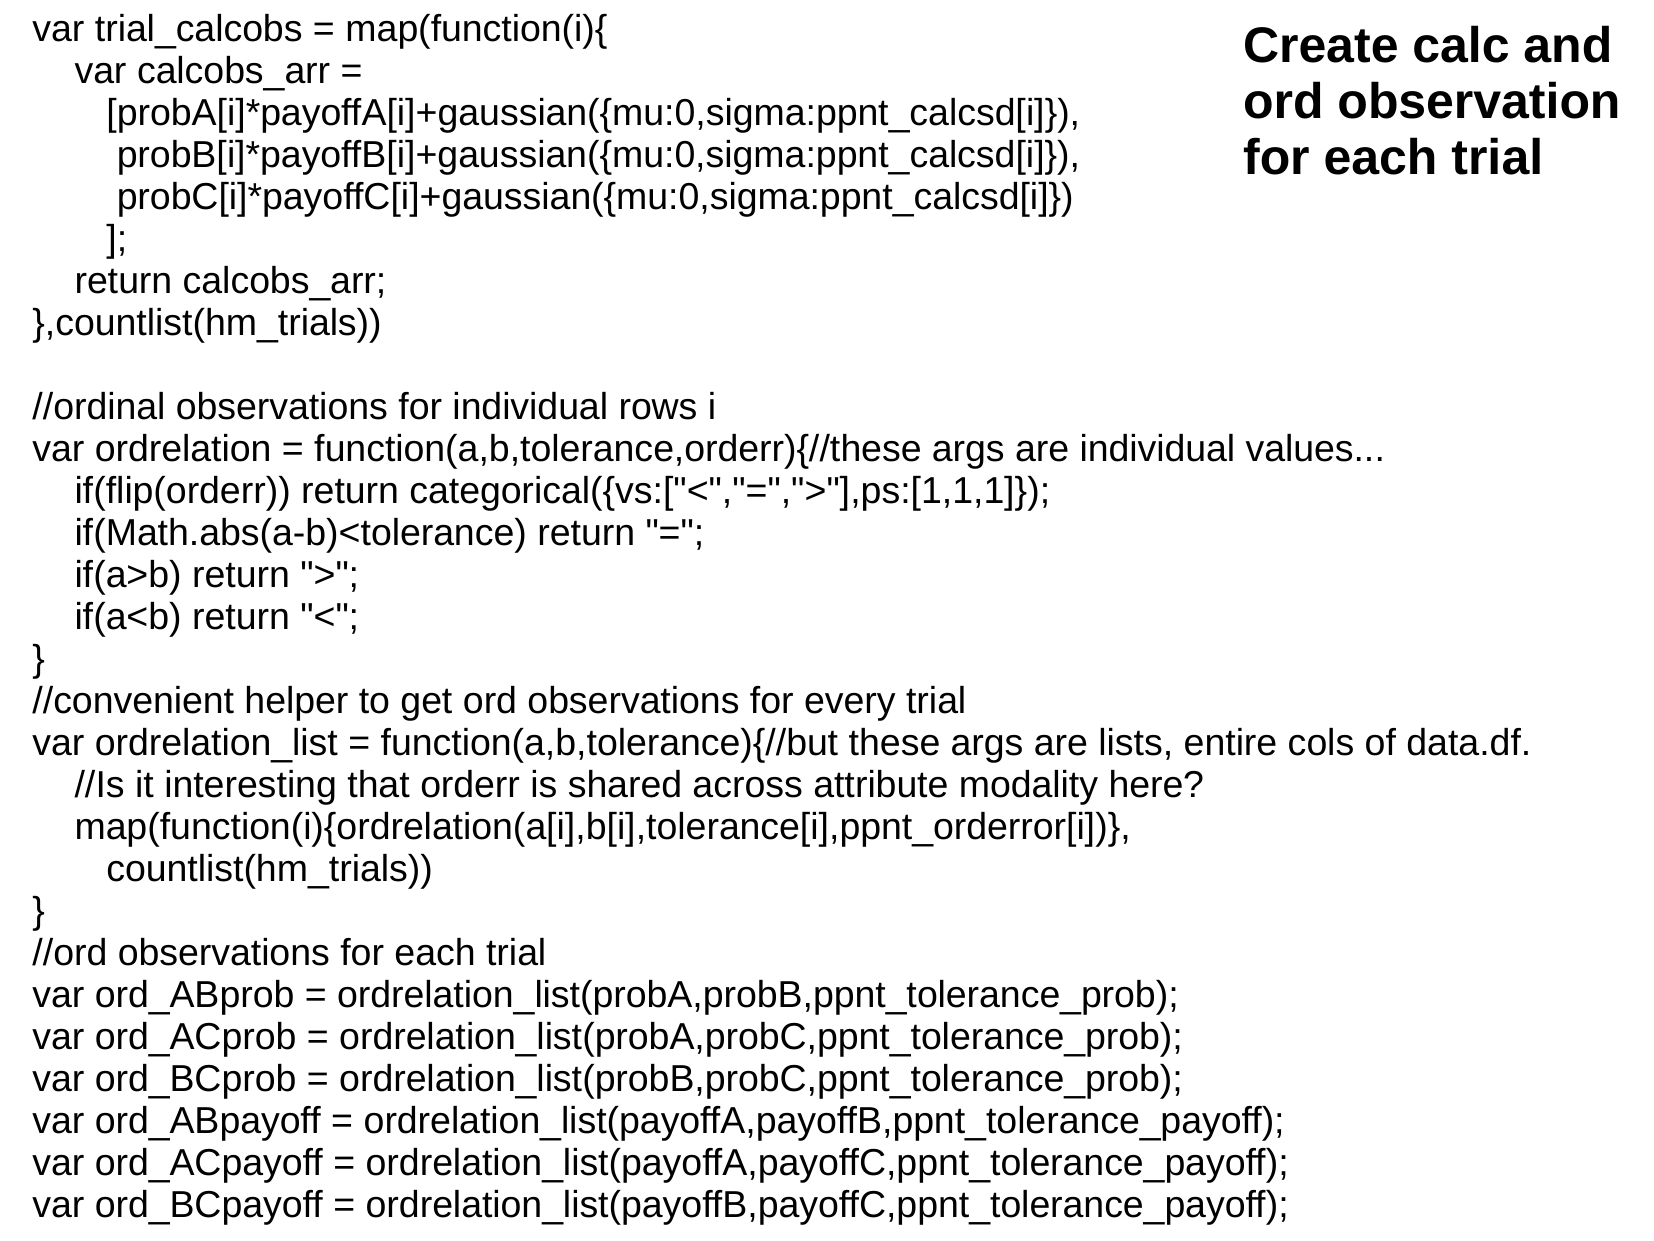

var trial_calcobs = map(function(i){
 var calcobs_arr =
	[probA[i]*payoffA[i]+gaussian({mu:0,sigma:ppnt_calcsd[i]}),
	 probB[i]*payoffB[i]+gaussian({mu:0,sigma:ppnt_calcsd[i]}),
	 probC[i]*payoffC[i]+gaussian({mu:0,sigma:ppnt_calcsd[i]})
	];
 return calcobs_arr;
},countlist(hm_trials))
//ordinal observations for individual rows i
var ordrelation = function(a,b,tolerance,orderr){//these args are individual values...
 if(flip(orderr)) return categorical({vs:["<","=",">"],ps:[1,1,1]});
 if(Math.abs(a-b)<tolerance) return "=";
 if(a>b) return ">";
 if(a<b) return "<";
}
//convenient helper to get ord observations for every trial
var ordrelation_list = function(a,b,tolerance){//but these args are lists, entire cols of data.df.
 //Is it interesting that orderr is shared across attribute modality here?
 map(function(i){ordrelation(a[i],b[i],tolerance[i],ppnt_orderror[i])},
	countlist(hm_trials))
}
//ord observations for each trial
var ord_ABprob = ordrelation_list(probA,probB,ppnt_tolerance_prob);
var ord_ACprob = ordrelation_list(probA,probC,ppnt_tolerance_prob);
var ord_BCprob = ordrelation_list(probB,probC,ppnt_tolerance_prob);
var ord_ABpayoff = ordrelation_list(payoffA,payoffB,ppnt_tolerance_payoff);
var ord_ACpayoff = ordrelation_list(payoffA,payoffC,ppnt_tolerance_payoff);
var ord_BCpayoff = ordrelation_list(payoffB,payoffC,ppnt_tolerance_payoff);
Create calc and ord observation for each trial